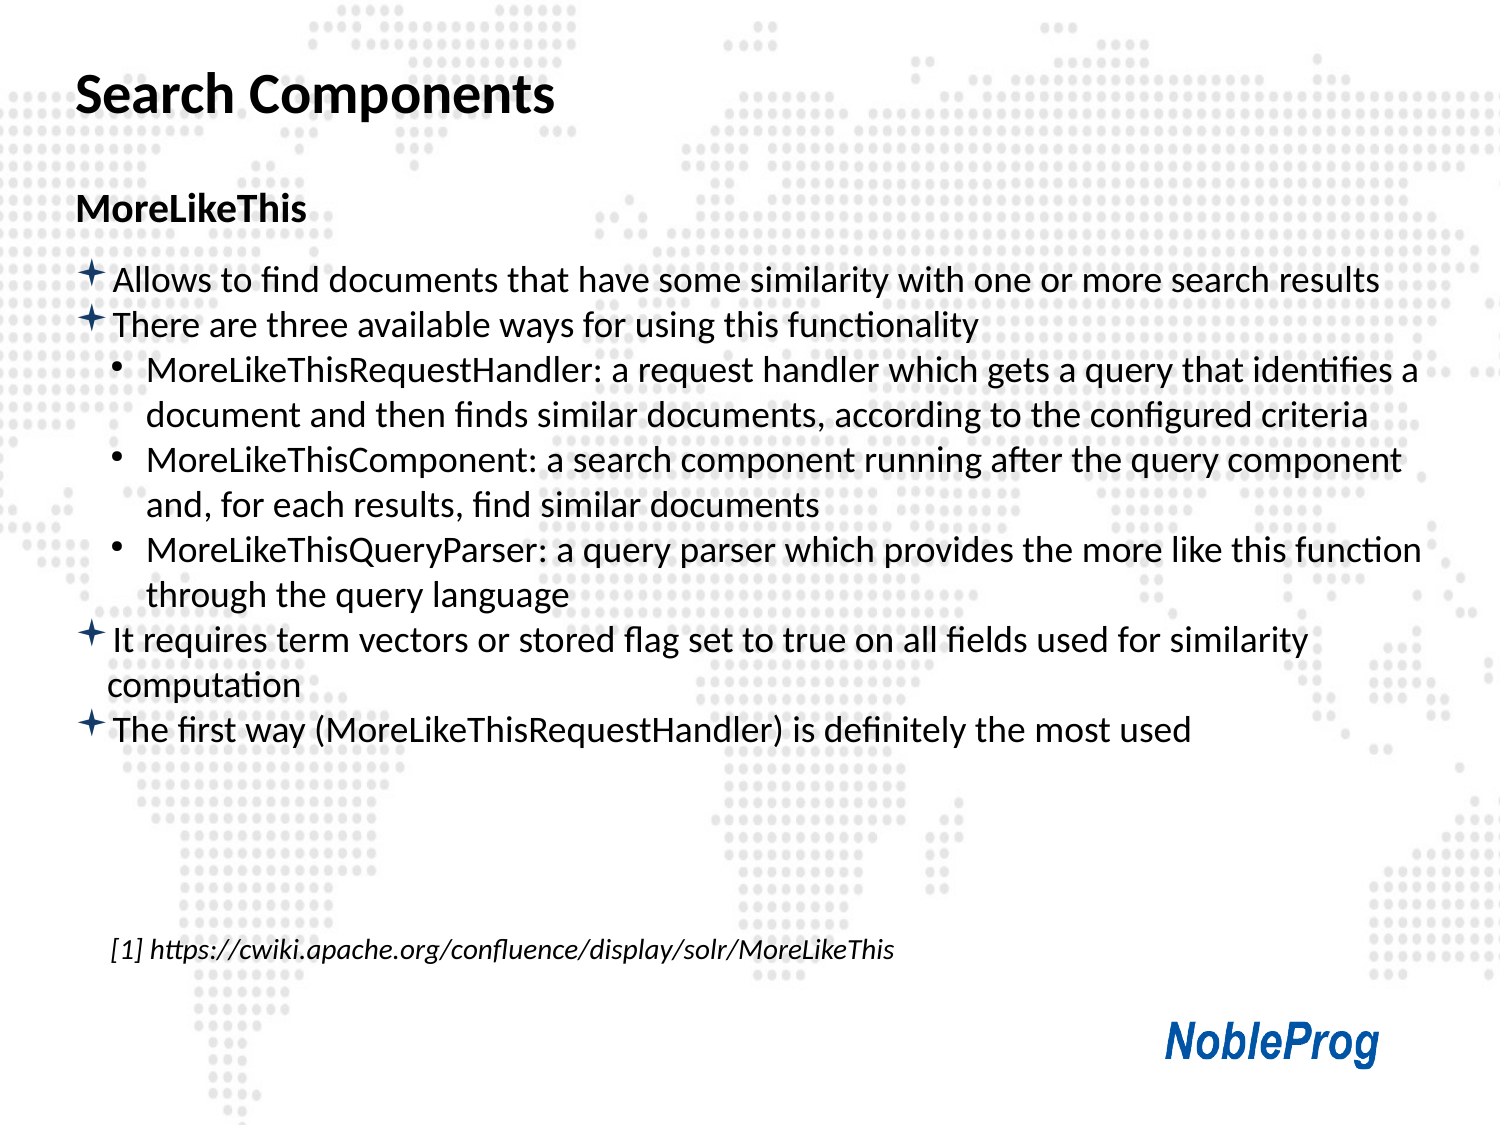

Search Components
MoreLikeThis
Allows to find documents that have some similarity with one or more search results
There are three available ways for using this functionality
MoreLikeThisRequestHandler: a request handler which gets a query that identifies a document and then finds similar documents, according to the configured criteria
MoreLikeThisComponent: a search component running after the query component and, for each results, find similar documents
MoreLikeThisQueryParser: a query parser which provides the more like this function through the query language
It requires term vectors or stored flag set to true on all fields used for similarity computation
The first way (MoreLikeThisRequestHandler) is definitely the most used
[1] https://cwiki.apache.org/confluence/display/solr/MoreLikeThis